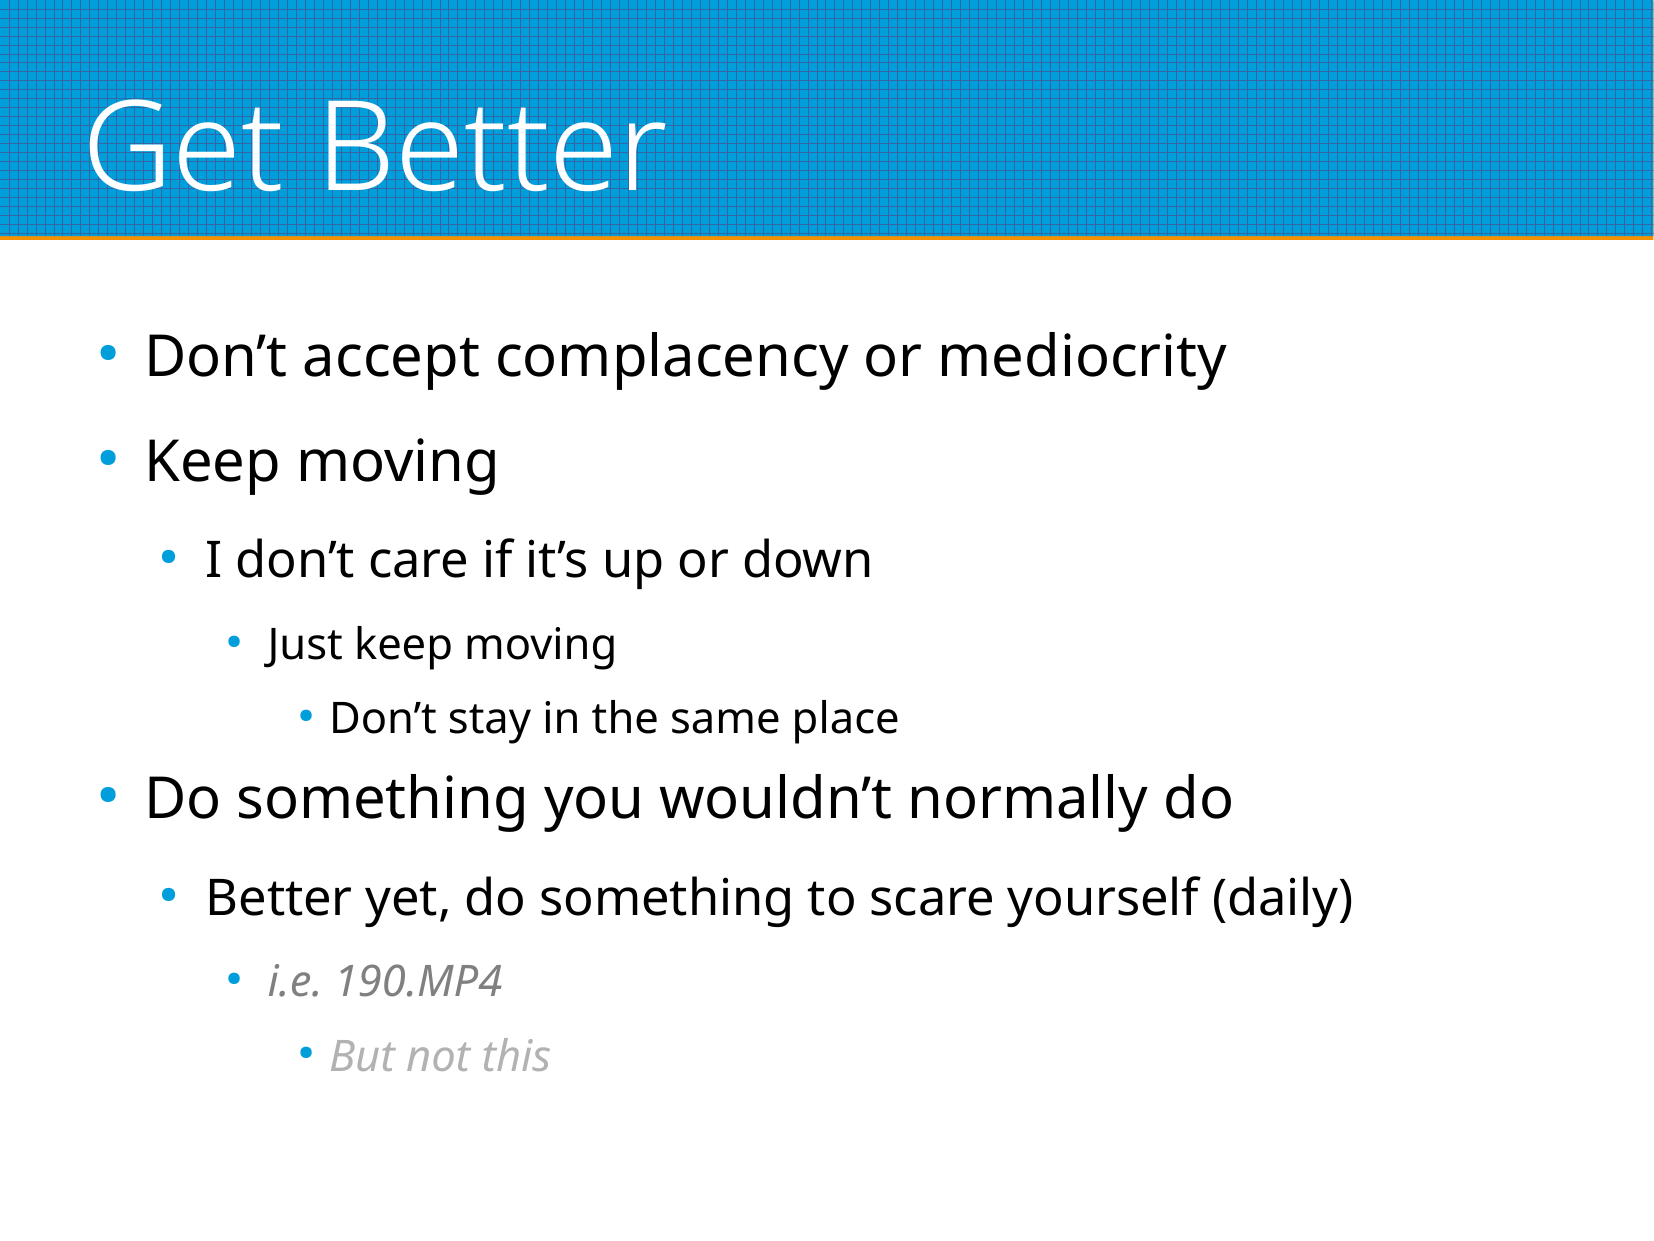

# Get Better
Don’t accept complacency or mediocrity
Keep moving
I don’t care if it’s up or down
Just keep moving
Don’t stay in the same place
Do something you wouldn’t normally do
Better yet, do something to scare yourself (daily)
i.e. 190.MP4
But not this